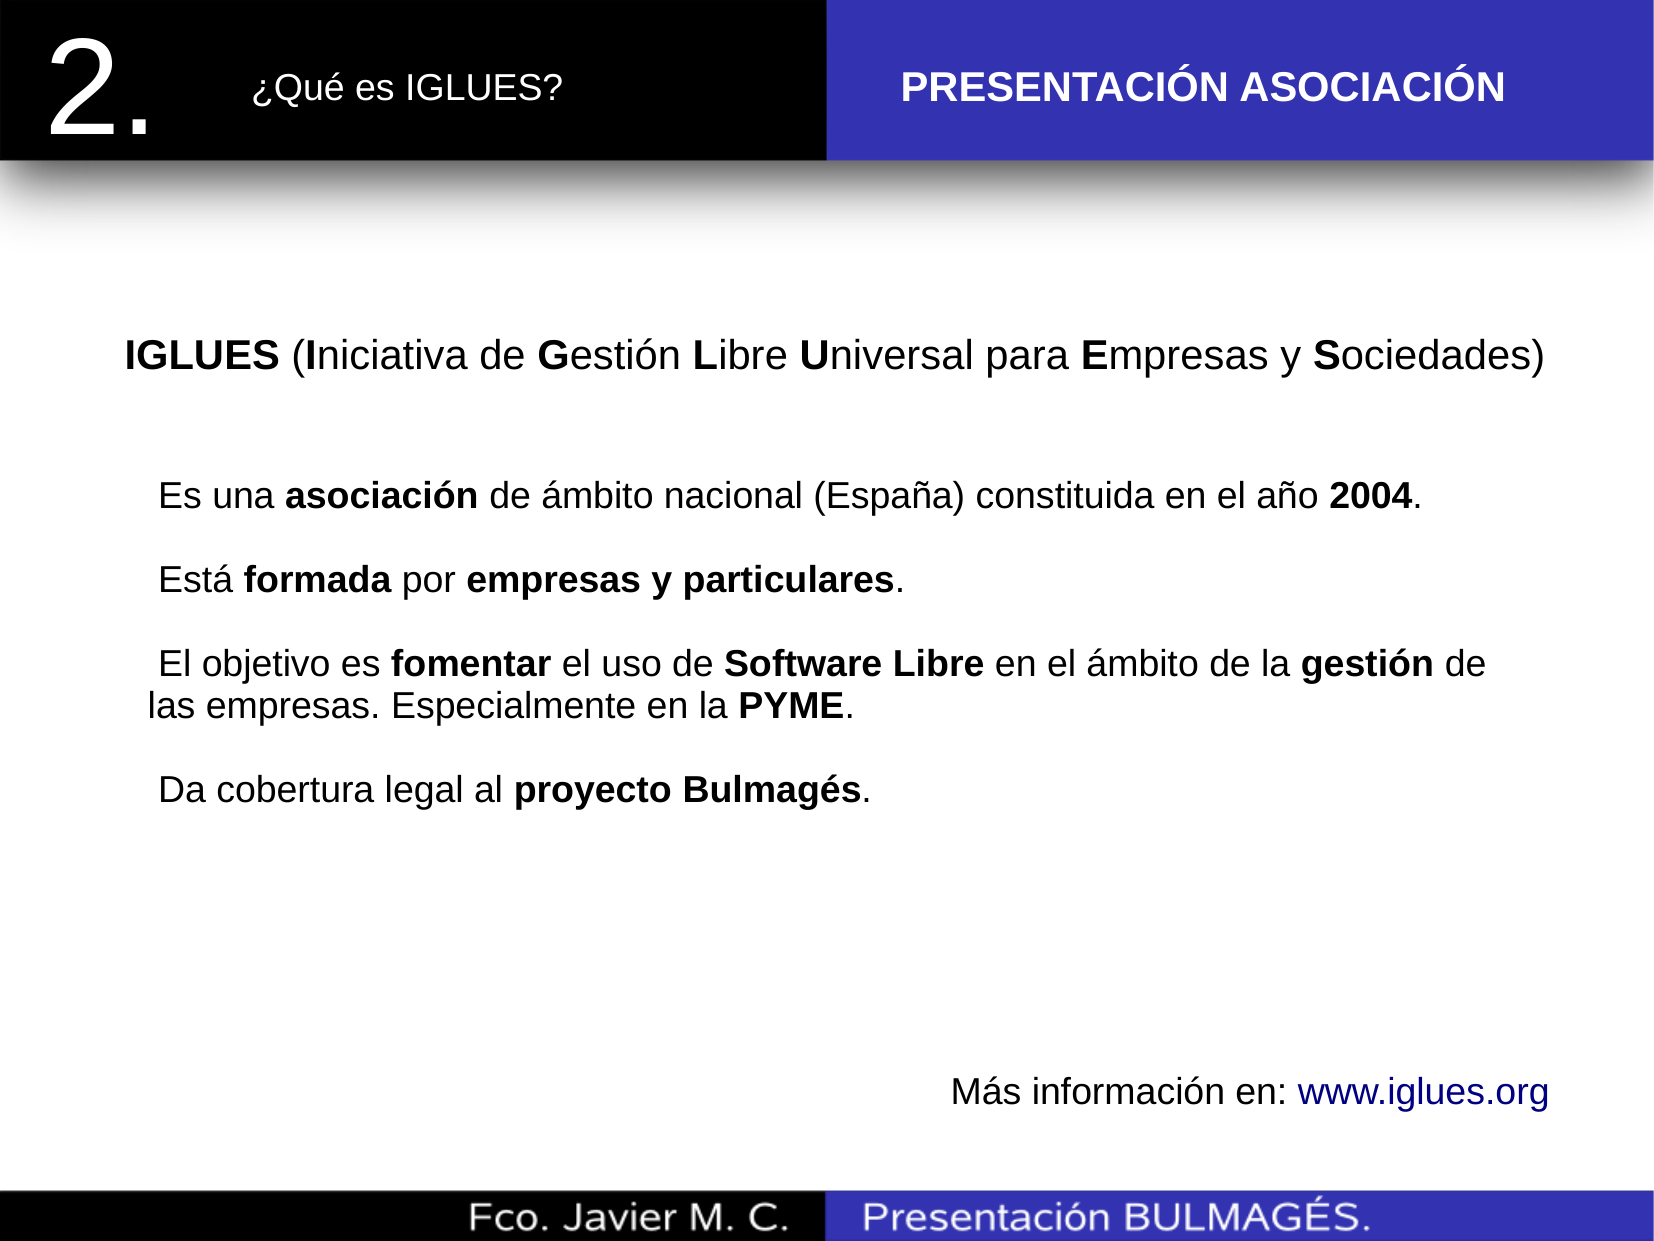

PRESENTACIÓN ASOCIACIÓN
¿Qué es IGLUES?
 IGLUES (Iniciativa de Gestión Libre Universal para Empresas y Sociedades)
 Es una asociación de ámbito nacional (España) constituida en el año 2004.
 Está formada por empresas y particulares.
 El objetivo es fomentar el uso de Software Libre en el ámbito de la gestión de las empresas. Especialmente en la PYME.
 Da cobertura legal al proyecto Bulmagés.
Más información en: www.iglues.org